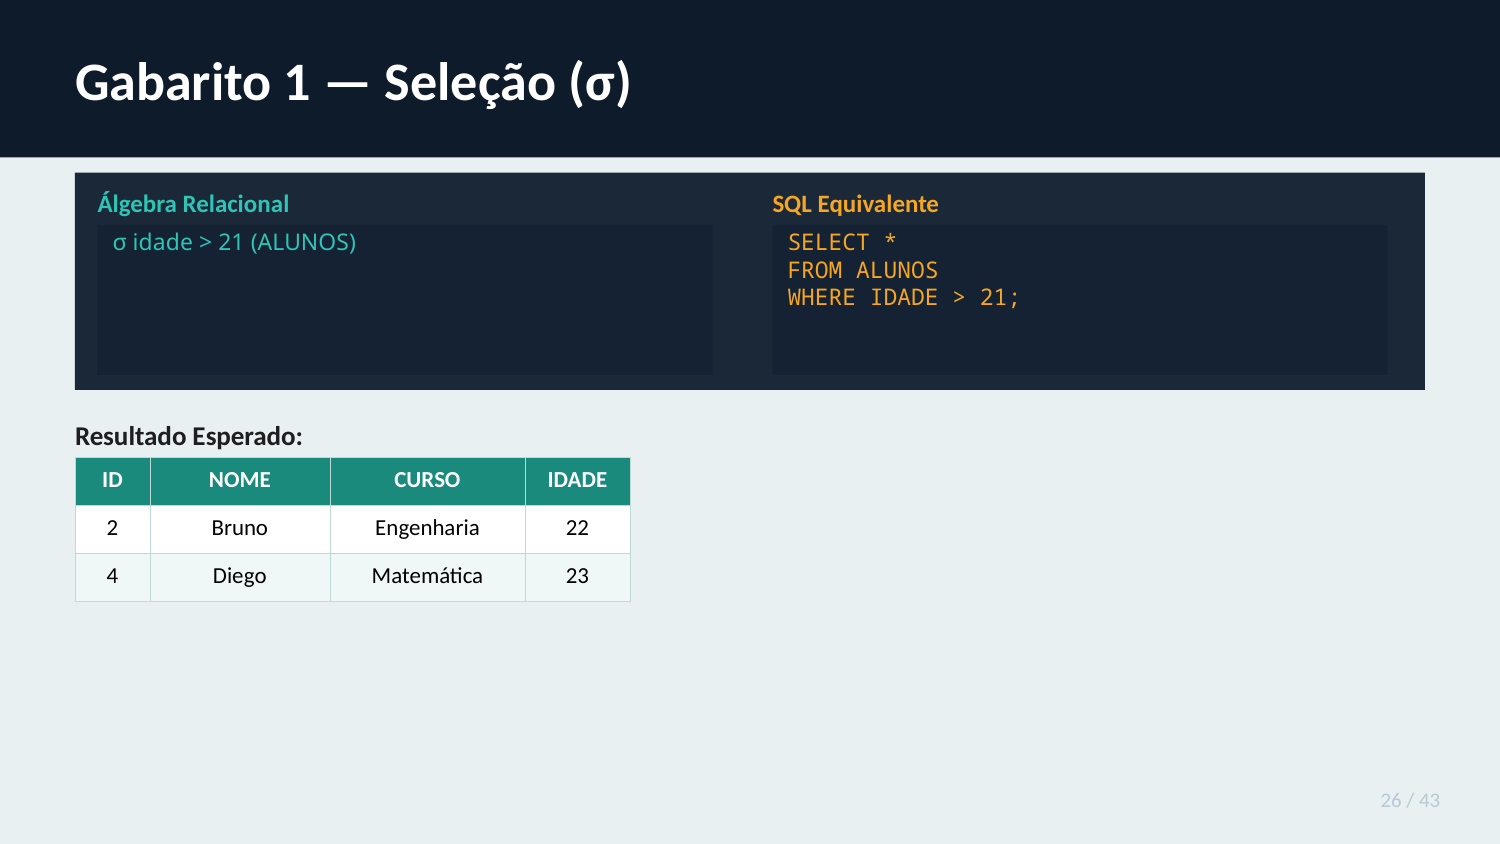

Gabarito 1 — Seleção (σ)
Álgebra Relacional
SQL Equivalente
σ idade > 21 (ALUNOS)
SELECT *
FROM ALUNOS
WHERE IDADE > 21;
Resultado Esperado:
| ID | NOME | CURSO | IDADE |
| --- | --- | --- | --- |
| 2 | Bruno | Engenharia | 22 |
| 4 | Diego | Matemática | 23 |
26 / 43